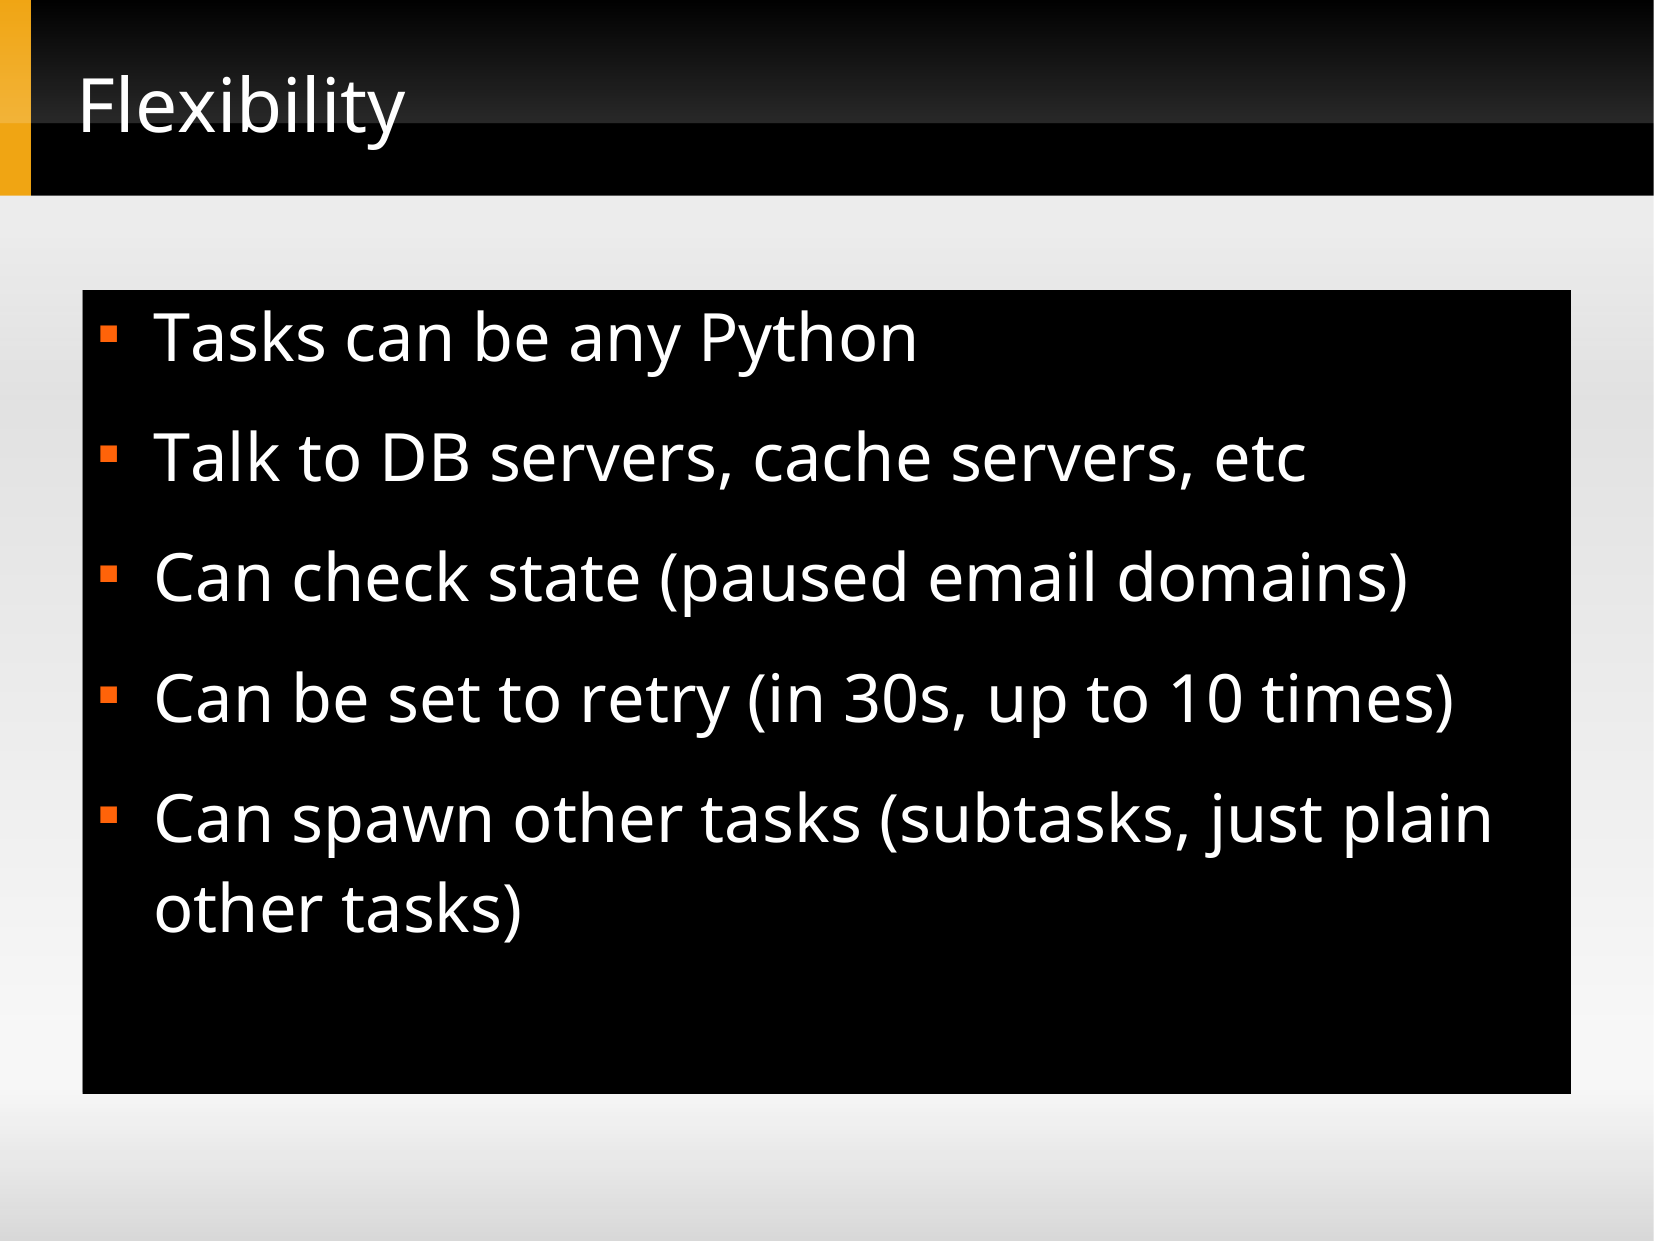

# Flexibility
Tasks can be any Python
Talk to DB servers, cache servers, etc
Can check state (paused email domains)
Can be set to retry (in 30s, up to 10 times)
Can spawn other tasks (subtasks, just plain other tasks)